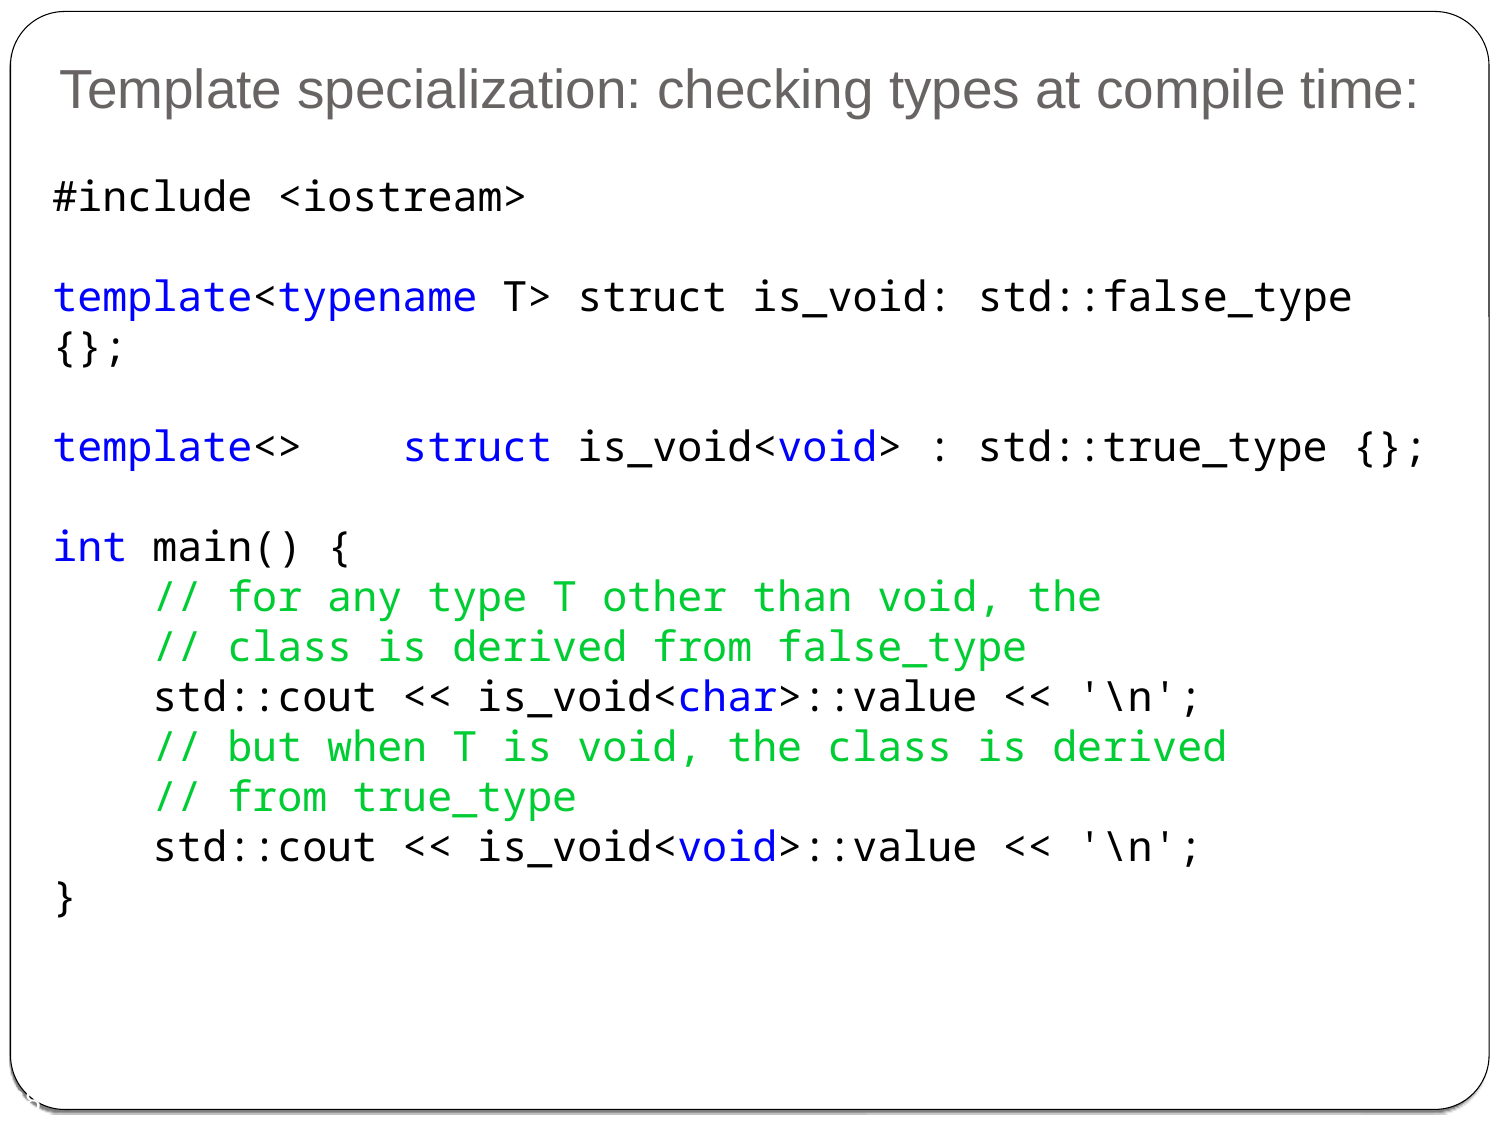

# Template specialization: checking types at compile time:
#include <iostream>
template<typename T> struct is_void: std::false_type {};
template<> struct is_void<void> : std::true_type {};
int main() {
 // for any type T other than void, the
 // class is derived from false_type
 std::cout << is_void<char>::value << '\n';
 // but when T is void, the class is derived
 // from true_type
 std::cout << is_void<void>::value << '\n';
}